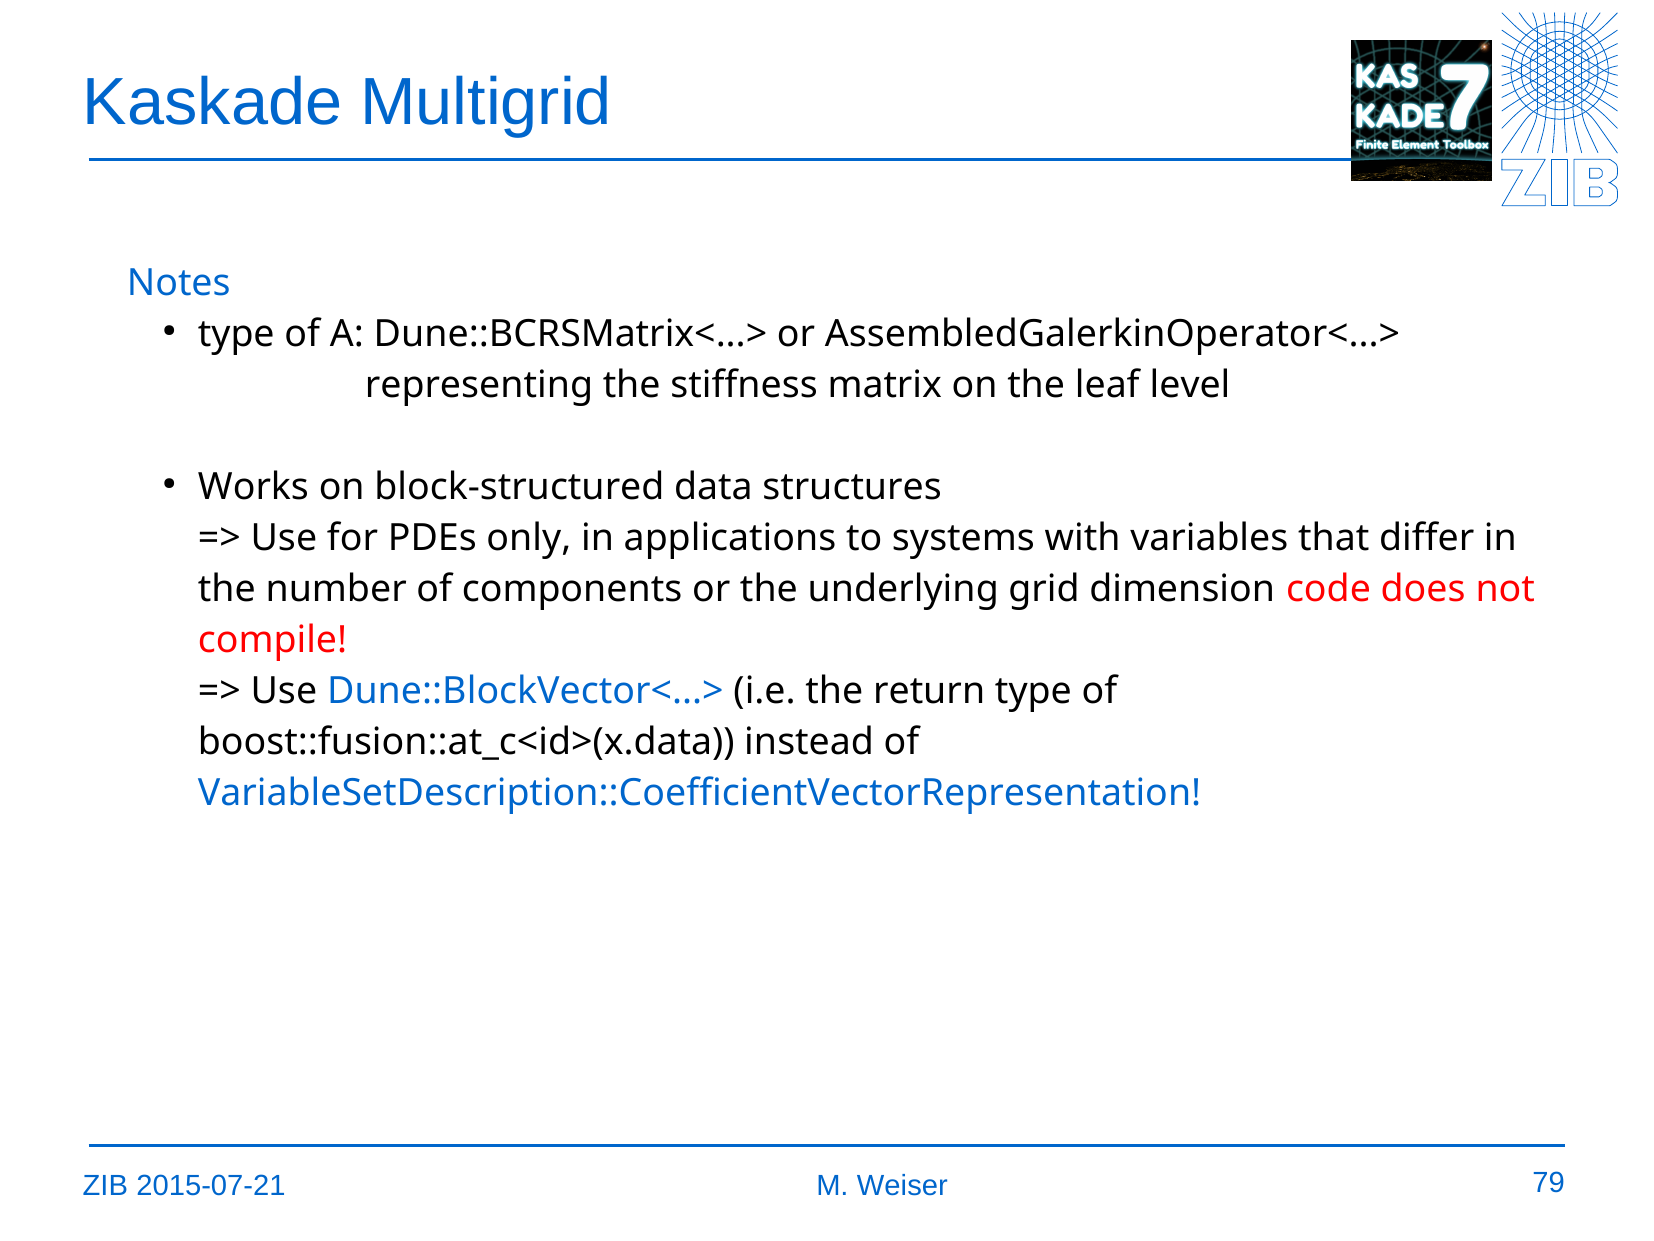

# Kaskade Multigrid
Notes
type of A: Dune::BCRSMatrix<...> or AssembledGalerkinOperator<...>
		 representing the stiffness matrix on the leaf level
Works on block-structured data structures
=> Use for PDEs only, in applications to systems with variables that differ in the number of components or the underlying grid dimension code does not compile!
=> Use Dune::BlockVector<...> (i.e. the return type of boost::fusion::at_c<id>(x.data)) instead of VariableSetDescription::CoefficientVectorRepresentation!
79
ZIB 2015-07-21
M. Weiser